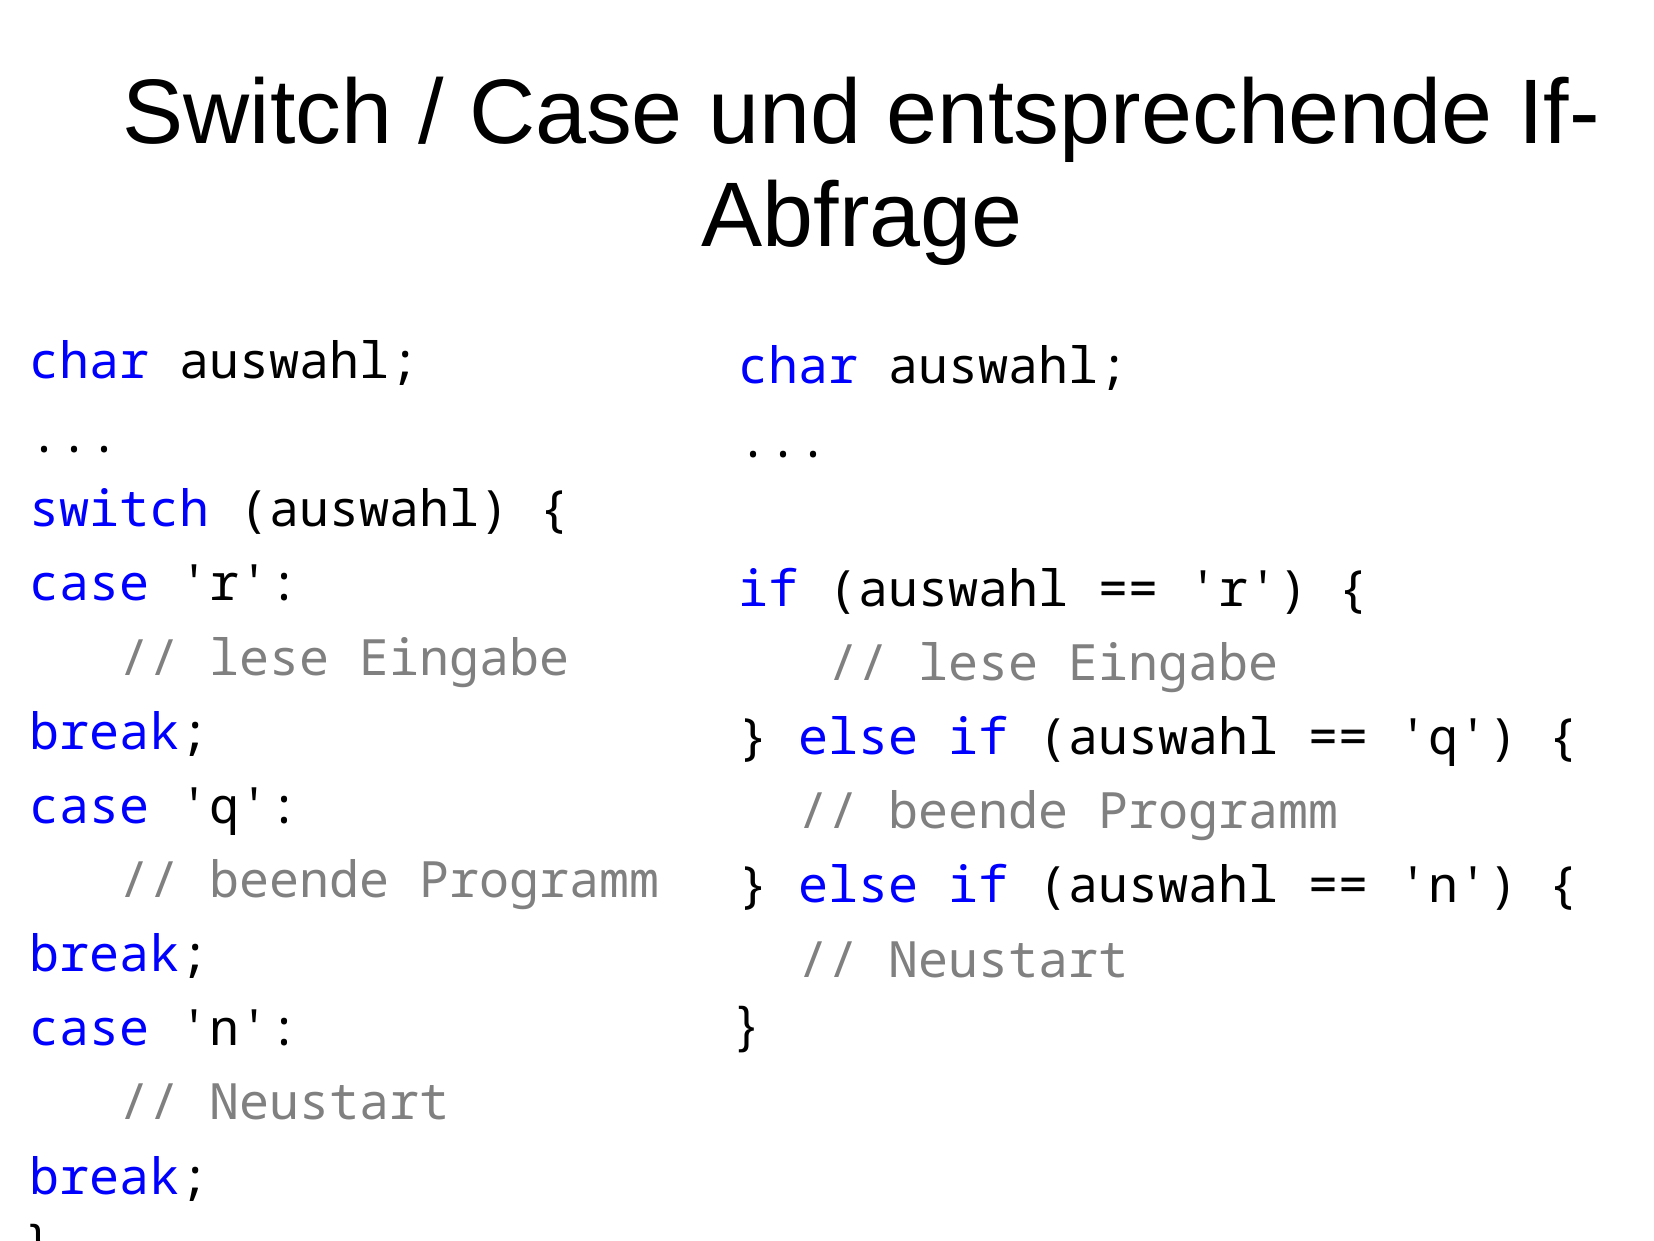

# Switch / Case und entsprechende If-Abfrage
char auswahl;
...
switch (auswahl) {
case 'r':
 // lese Eingabe
break;
case 'q':
 // beende Programm
break;
case 'n':
 // Neustart
break;
}
char auswahl;
...
if (auswahl == 'r') {
 // lese Eingabe
} else if (auswahl == 'q') {
 // beende Programm
} else if (auswahl == 'n') {
 // Neustart
}